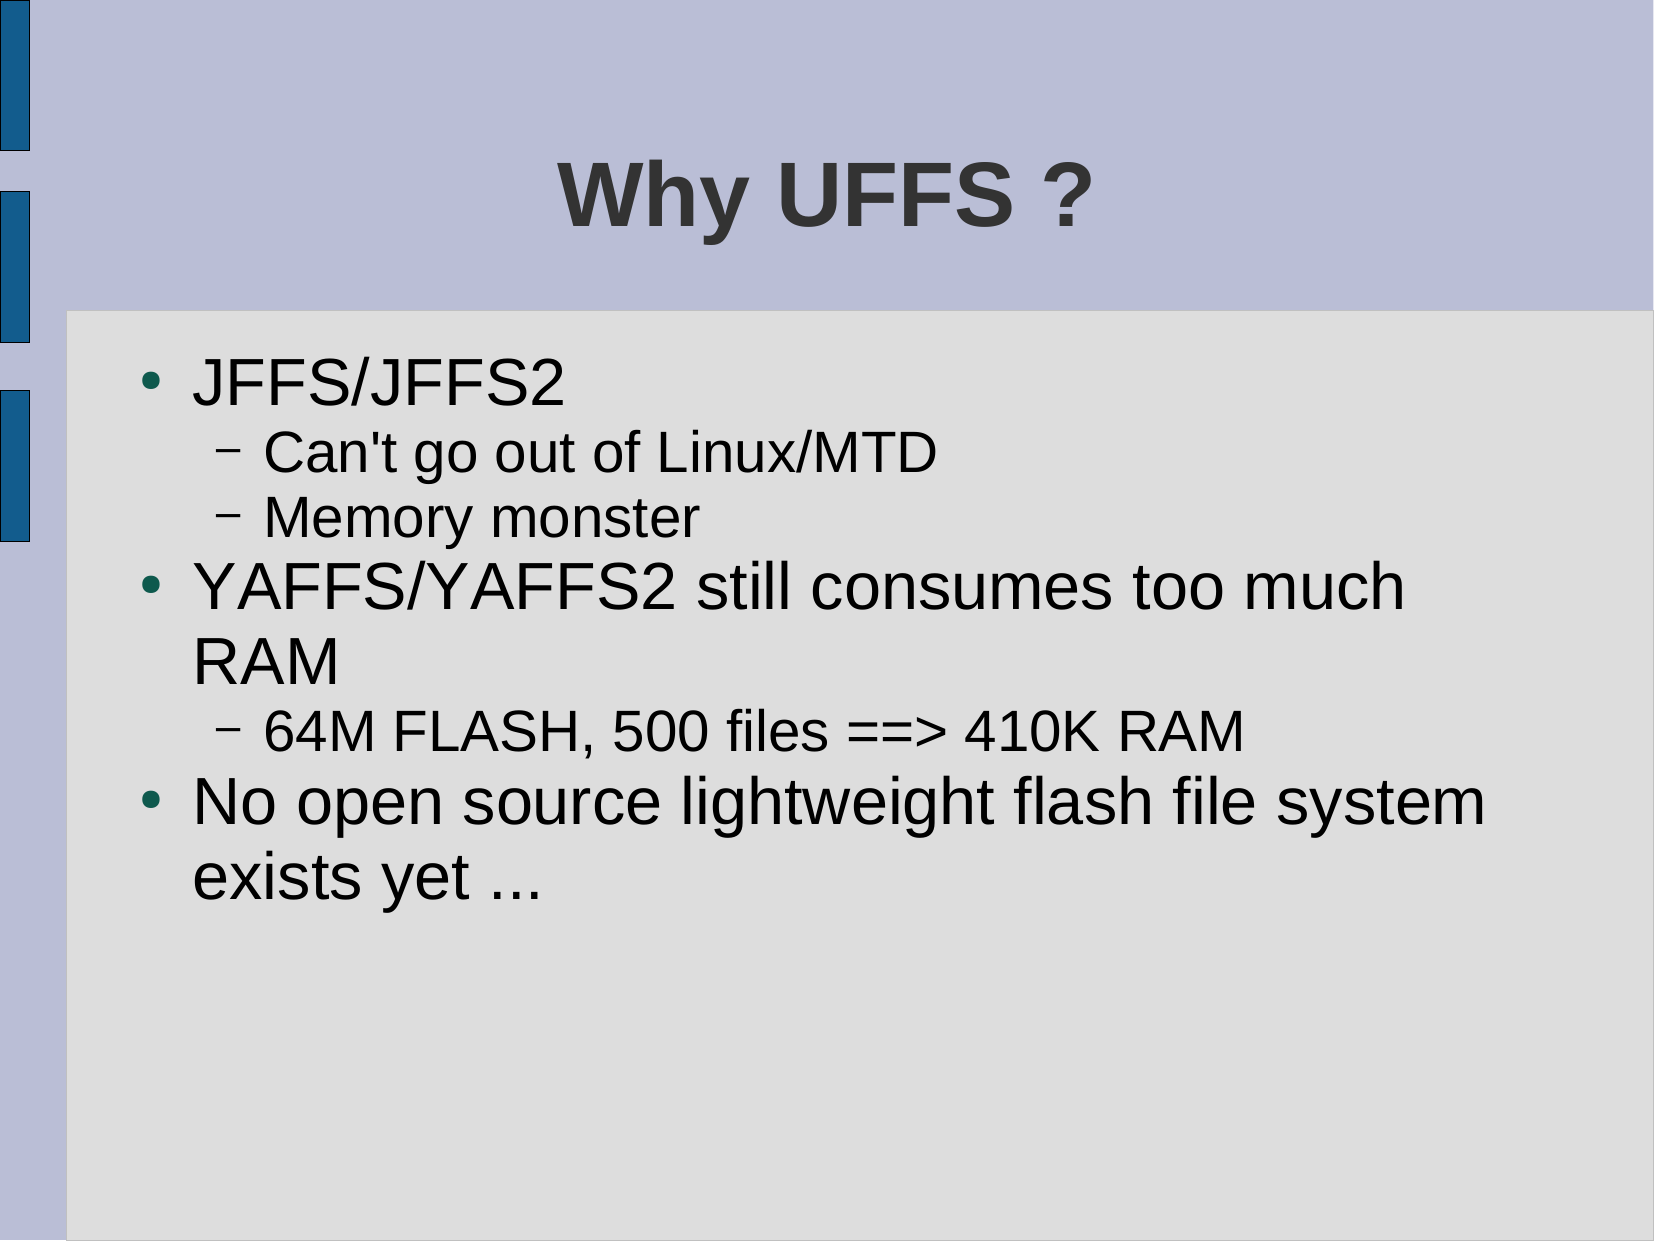

# Why UFFS ?
JFFS/JFFS2
Can't go out of Linux/MTD
Memory monster
YAFFS/YAFFS2 still consumes too much RAM
64M FLASH, 500 files ==> 410K RAM
No open source lightweight flash file system exists yet ...